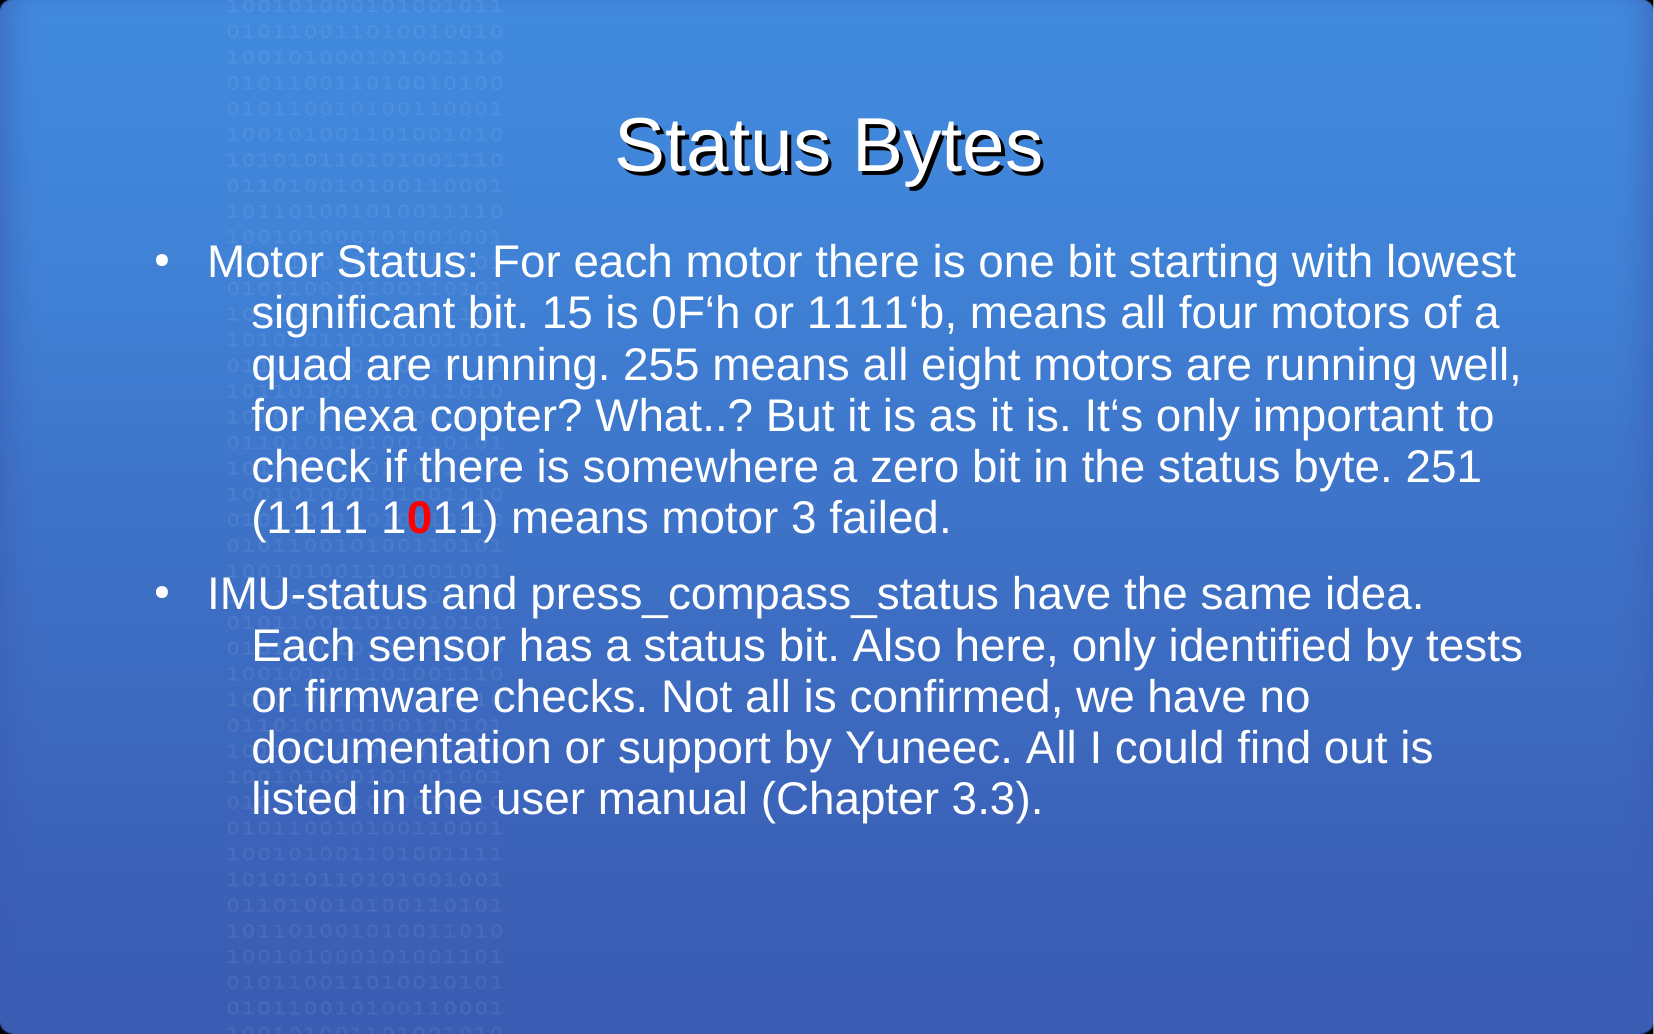

# Status Bytes
Motor Status: For each motor there is one bit starting with lowest significant bit. 15 is 0F‘h or 1111‘b, means all four motors of a quad are running. 255 means all eight motors are running well, for hexa copter? What..? But it is as it is. It‘s only important to check if there is somewhere a zero bit in the status byte. 251 (1111 1011) means motor 3 failed.
IMU-status and press_compass_status have the same idea. Each sensor has a status bit. Also here, only identified by tests or firmware checks. Not all is confirmed, we have no documentation or support by Yuneec. All I could find out is listed in the user manual (Chapter 3.3).